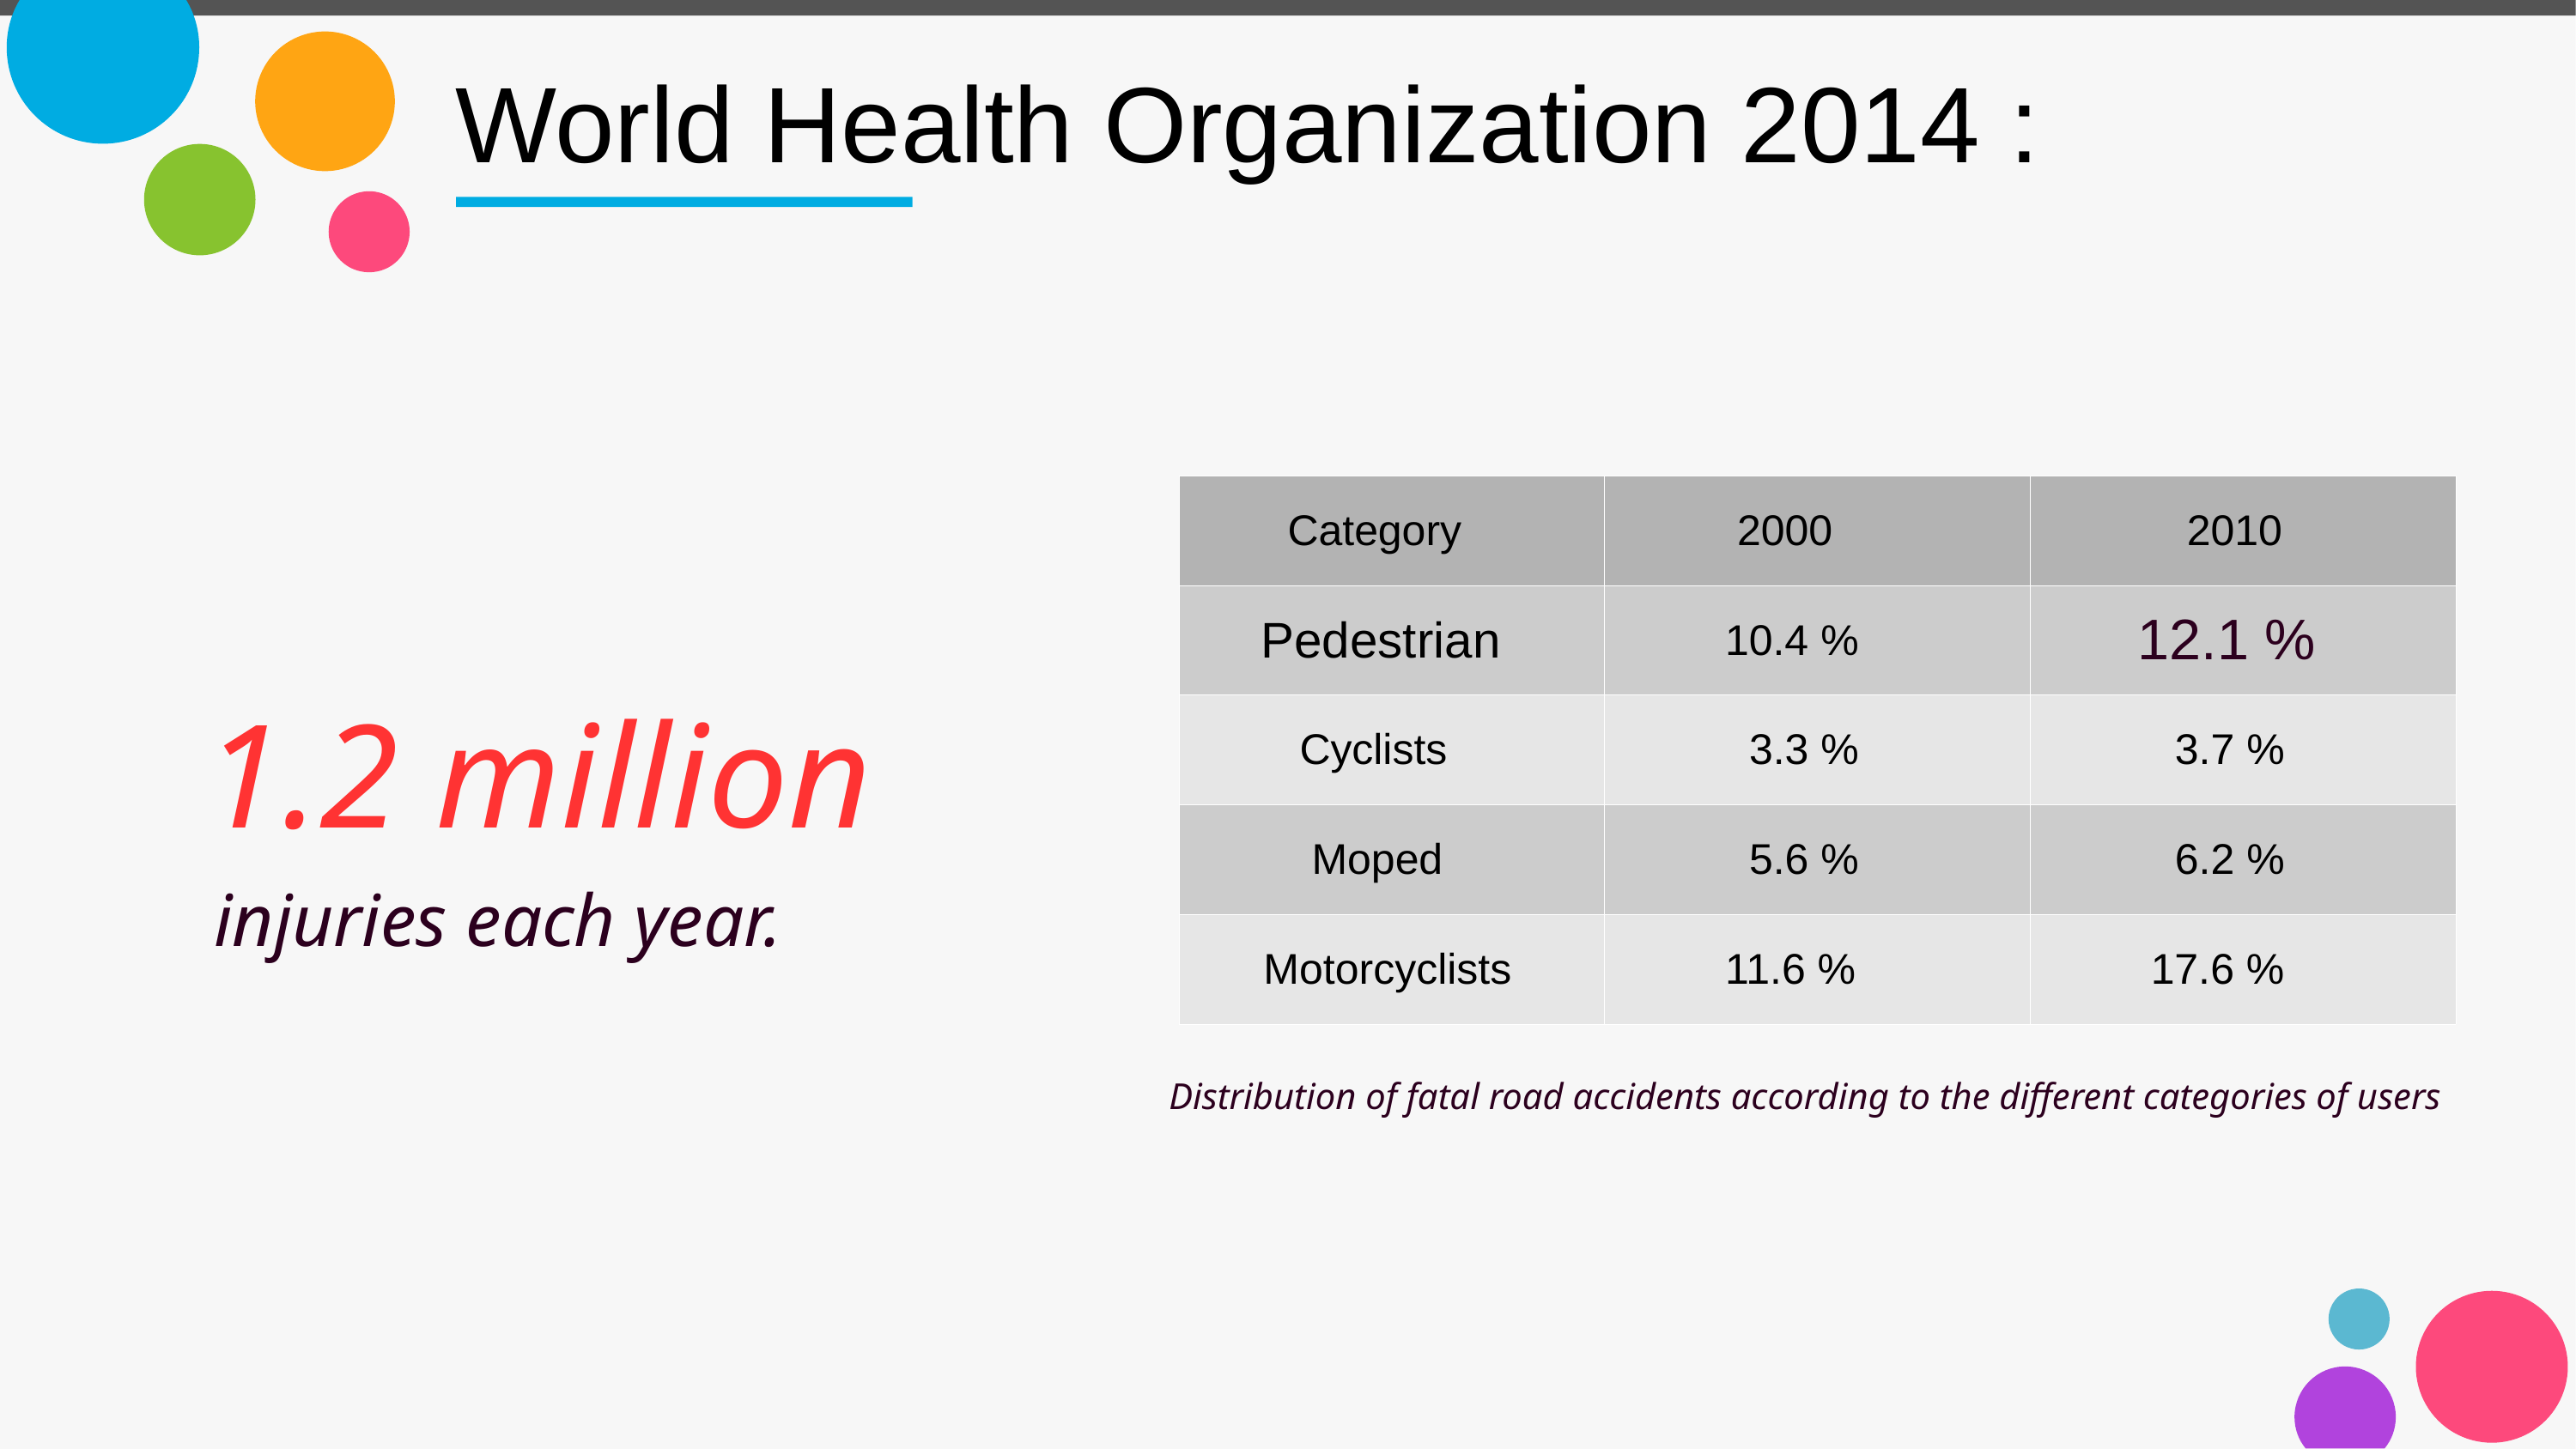

World Health Organization 2014 :
| Category | 2000 | 2010 |
| --- | --- | --- |
| Pedestrian | 10.4 % | 12.1 % |
| Cyclists | 3.3 % | 3.7 % |
| Moped | 5.6 % | 6.2 % |
| Motorcyclists | 11.6 % | 17.6 % |
	1.2 million
 injuries each year.
Distribution of fatal road accidents according to the different categories of users